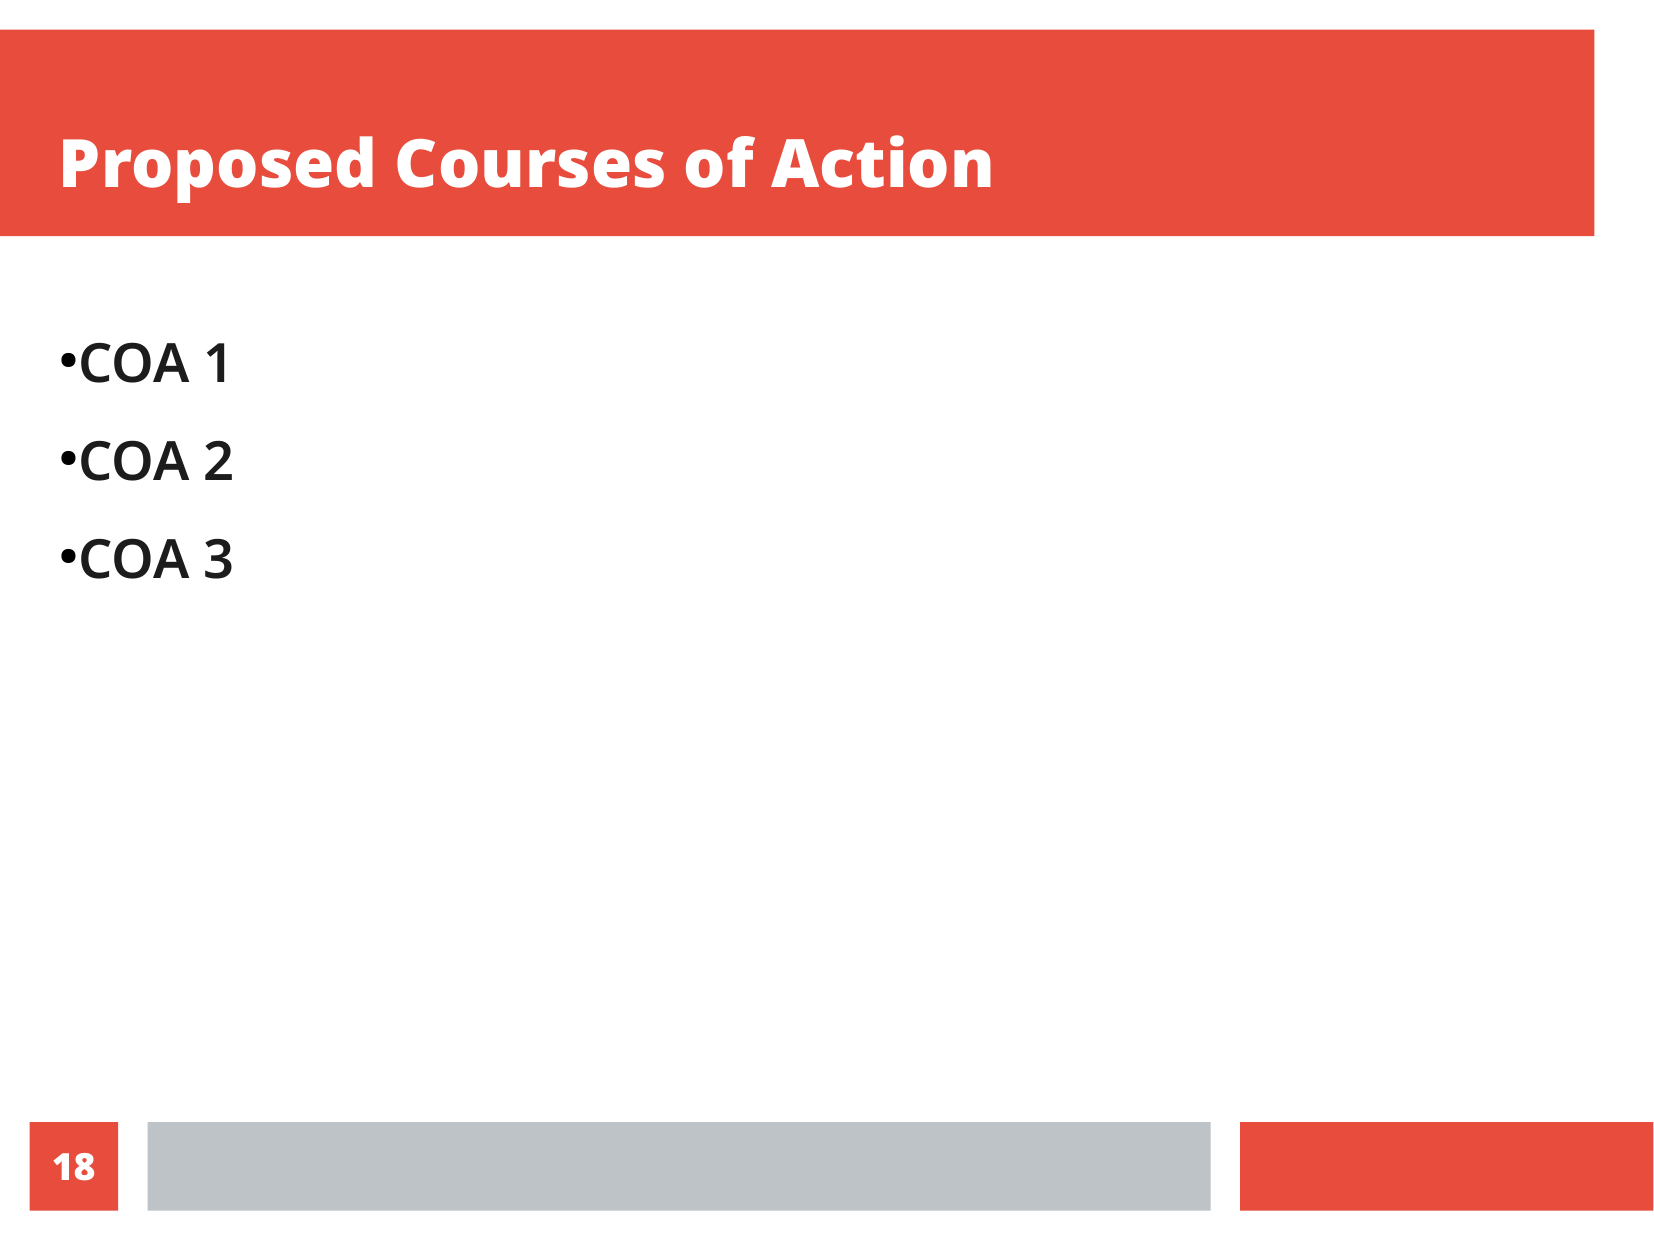

# Proposed Courses of Action
COA 1
COA 2
COA 3
18